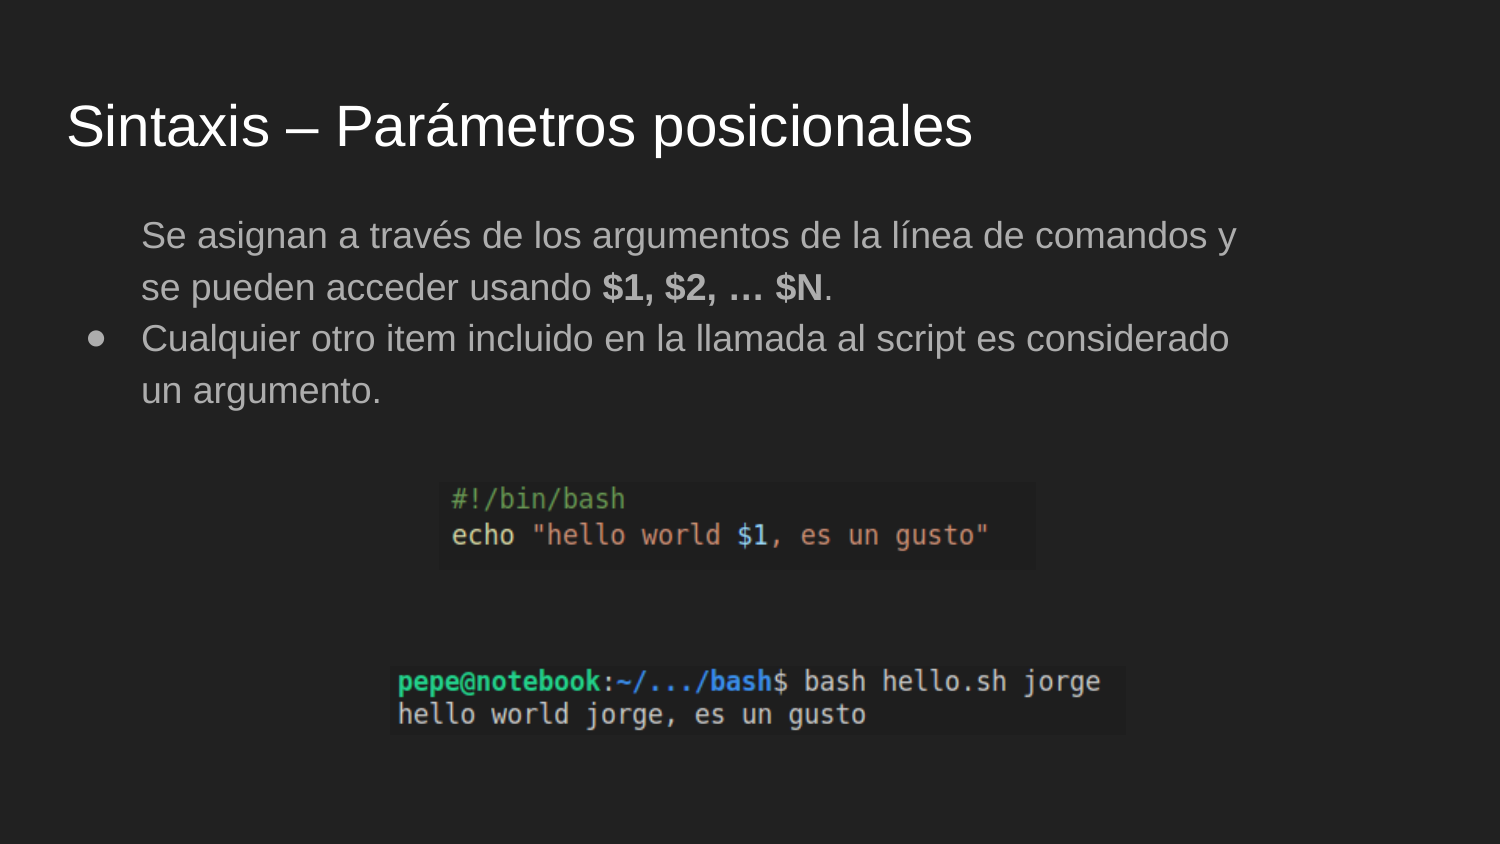

# Sintaxis – Parámetros posicionales
Se asignan a través de los argumentos de la línea de comandos y se pueden acceder usando $1, $2, … $N.
Cualquier otro item incluido en la llamada al script es considerado un argumento.